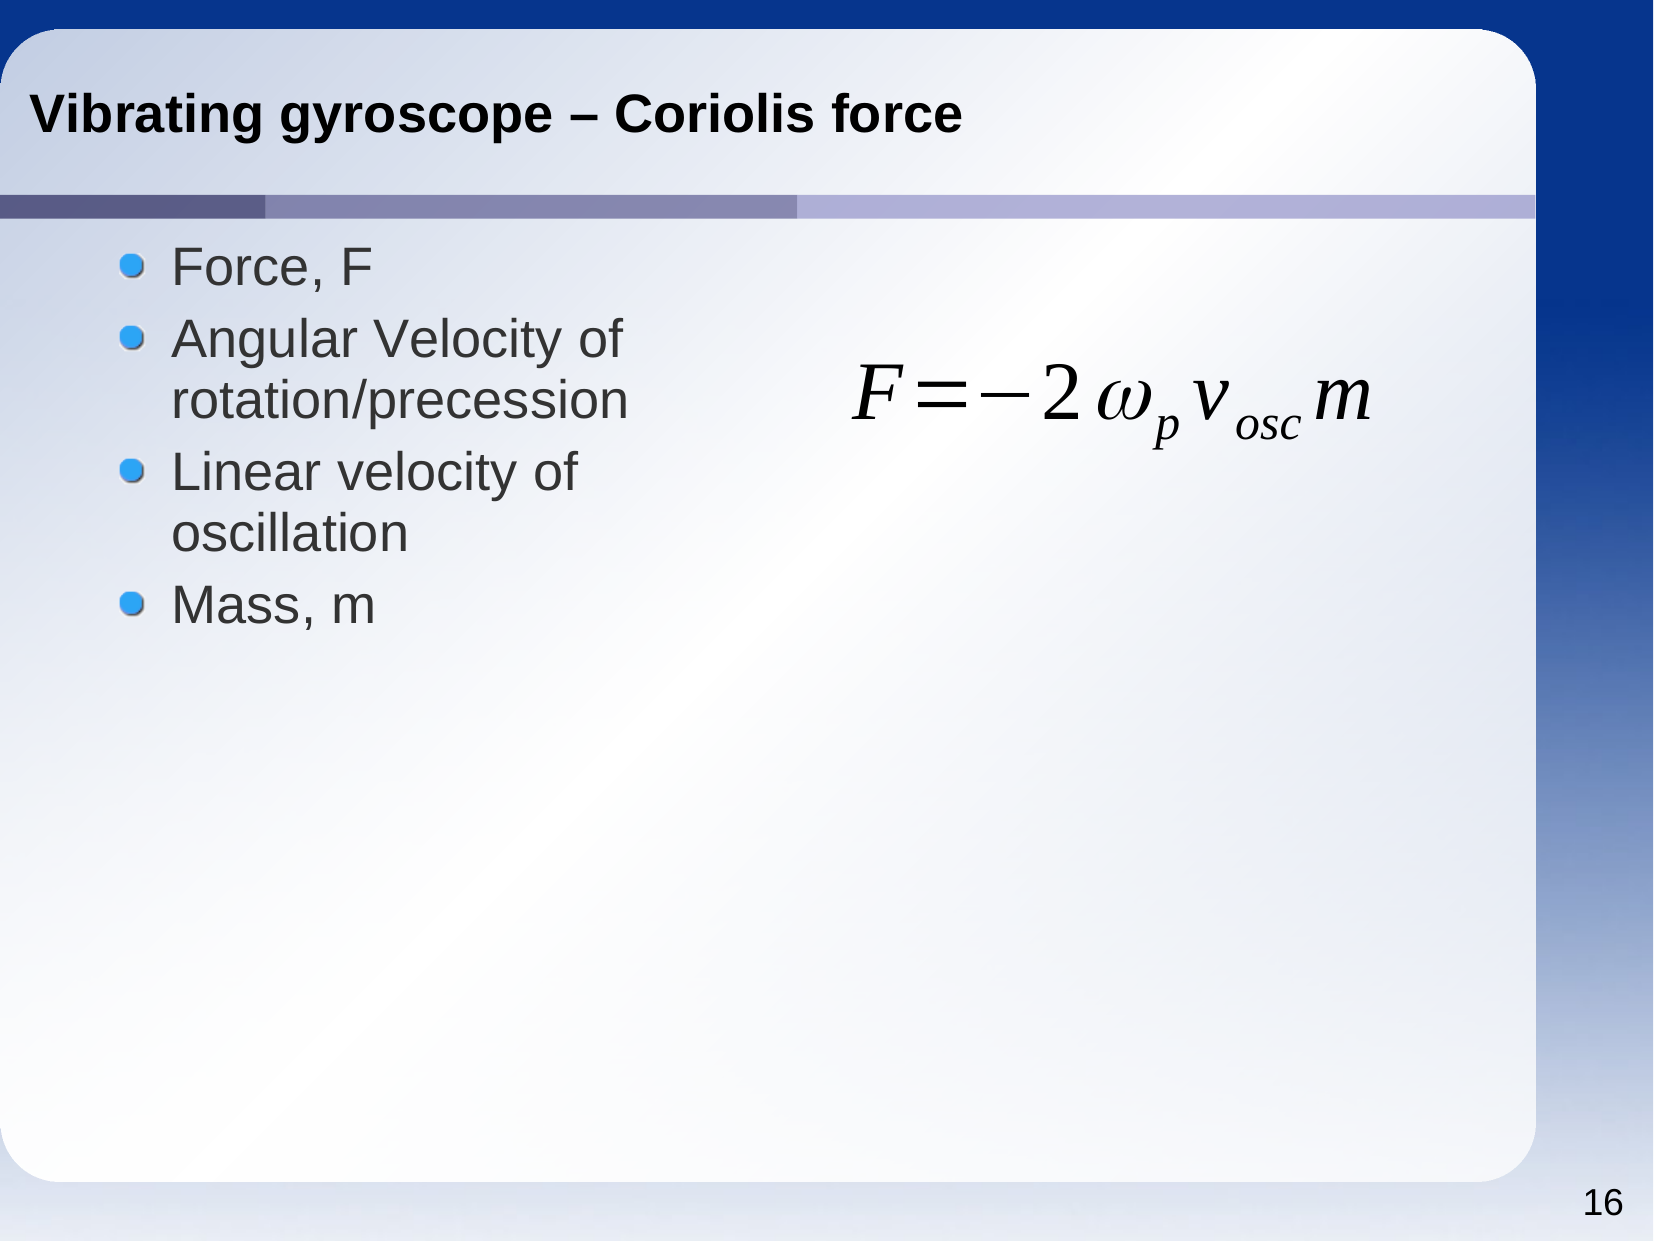

# Vibrating gyroscope – Coriolis force
Force, F
Angular Velocity of rotation/precession
Linear velocity of oscillation
Mass, m
16